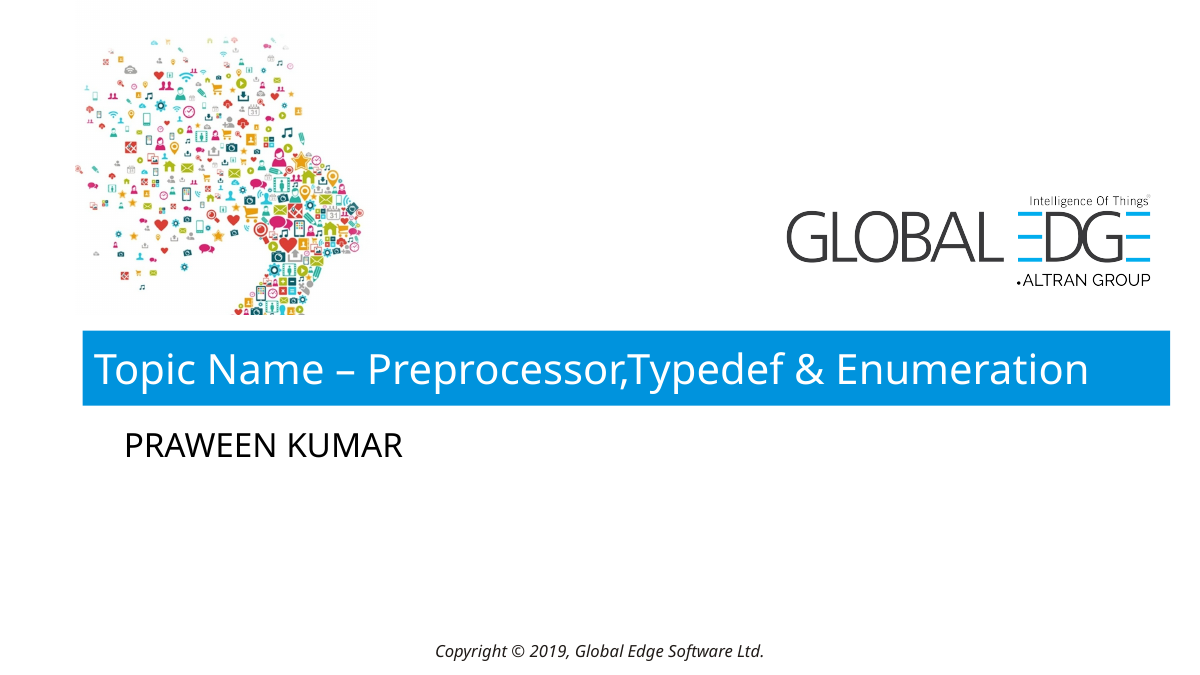

# Topic Name – Preprocessor,Typedef & Enumeration
PRAWEEN KUMAR